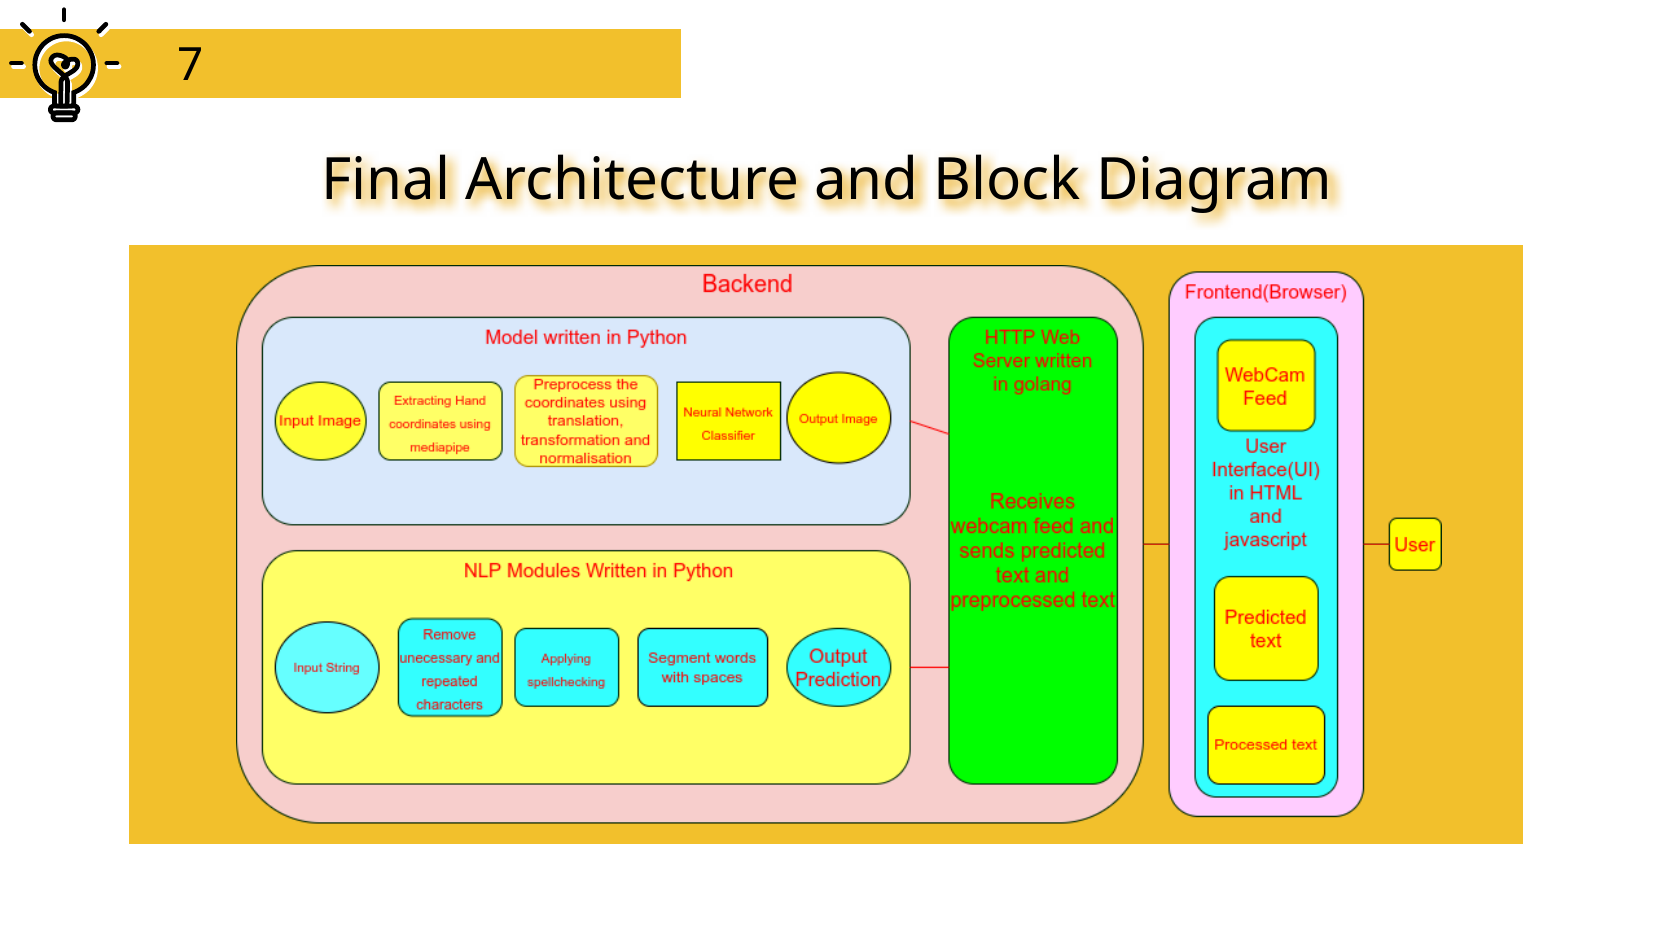

# 7
Final Architecture and Block Diagram